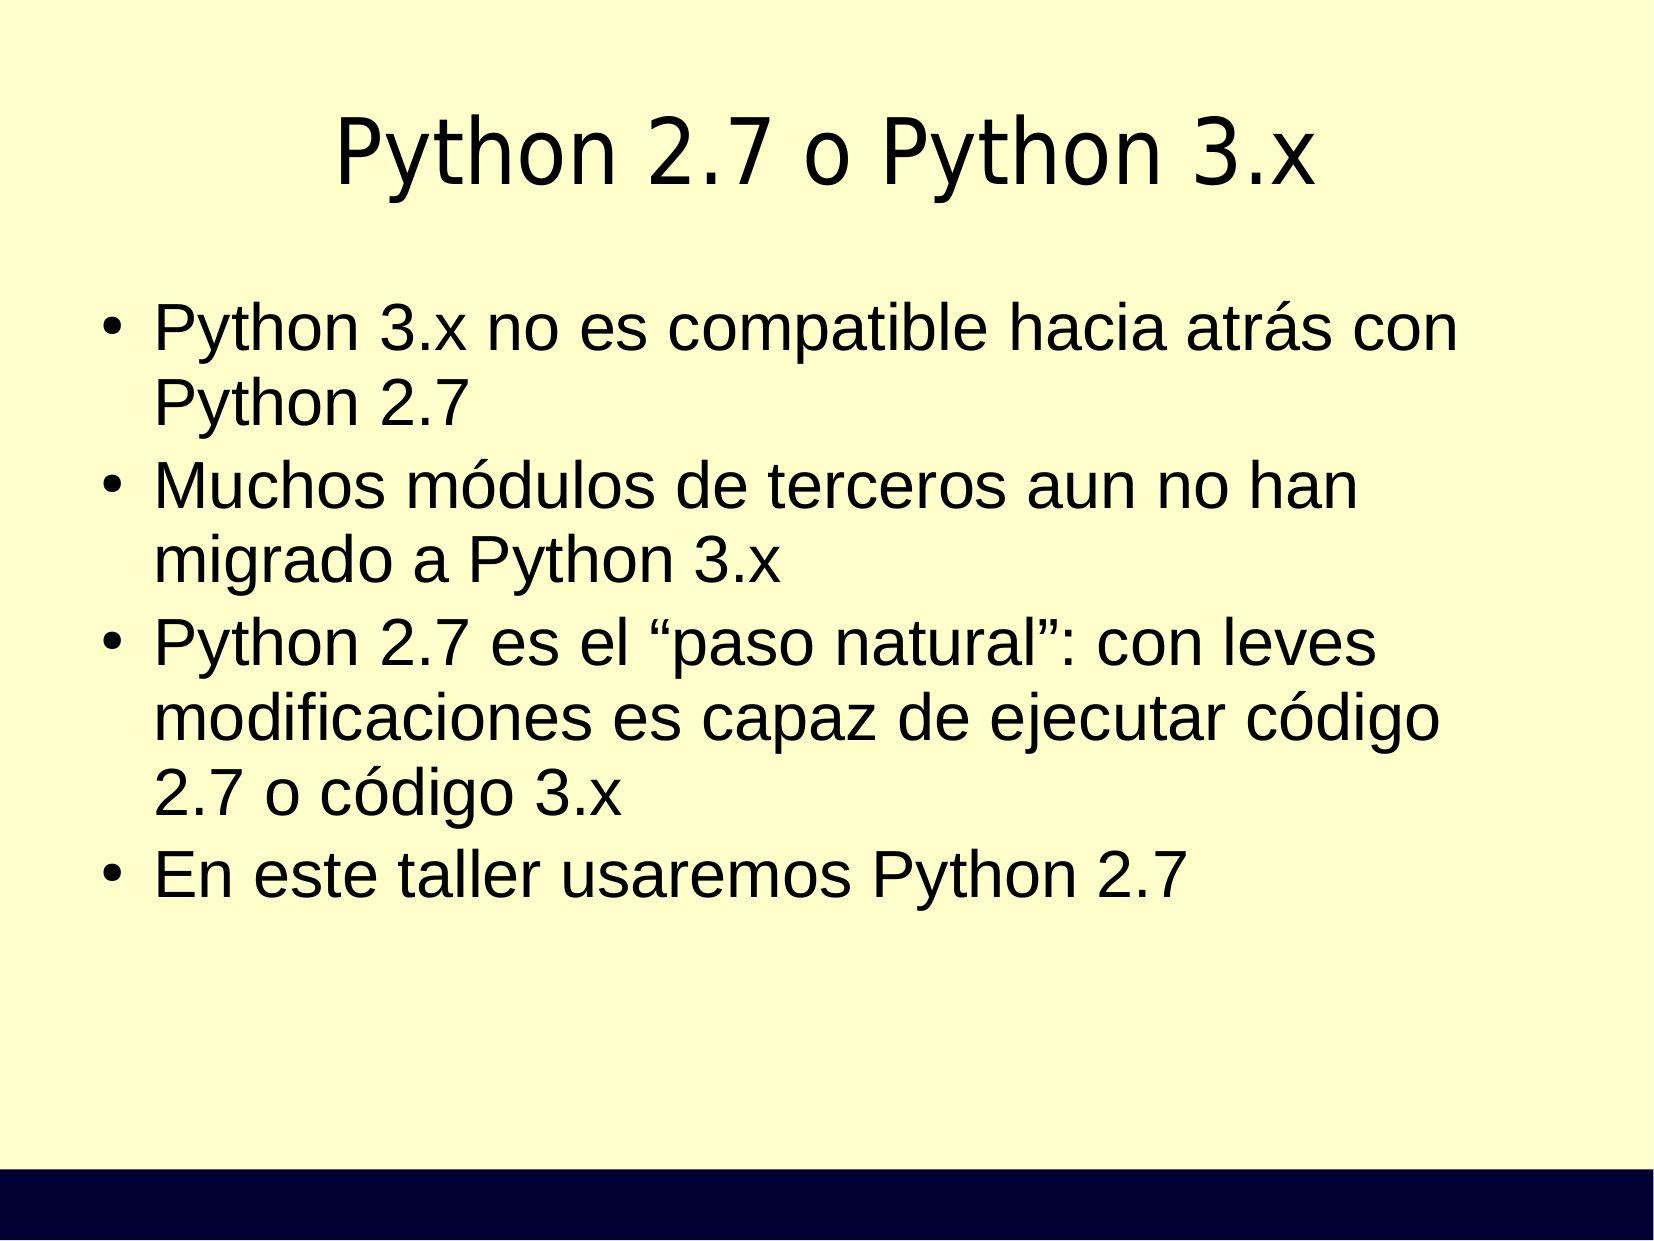

# Python 2.7 o Python 3.x
Python 3.x no es compatible hacia atrás con Python 2.7
Muchos módulos de terceros aun no han migrado a Python 3.x
Python 2.7 es el “paso natural”: con leves modificaciones es capaz de ejecutar código 2.7 o código 3.x
En este taller usaremos Python 2.7